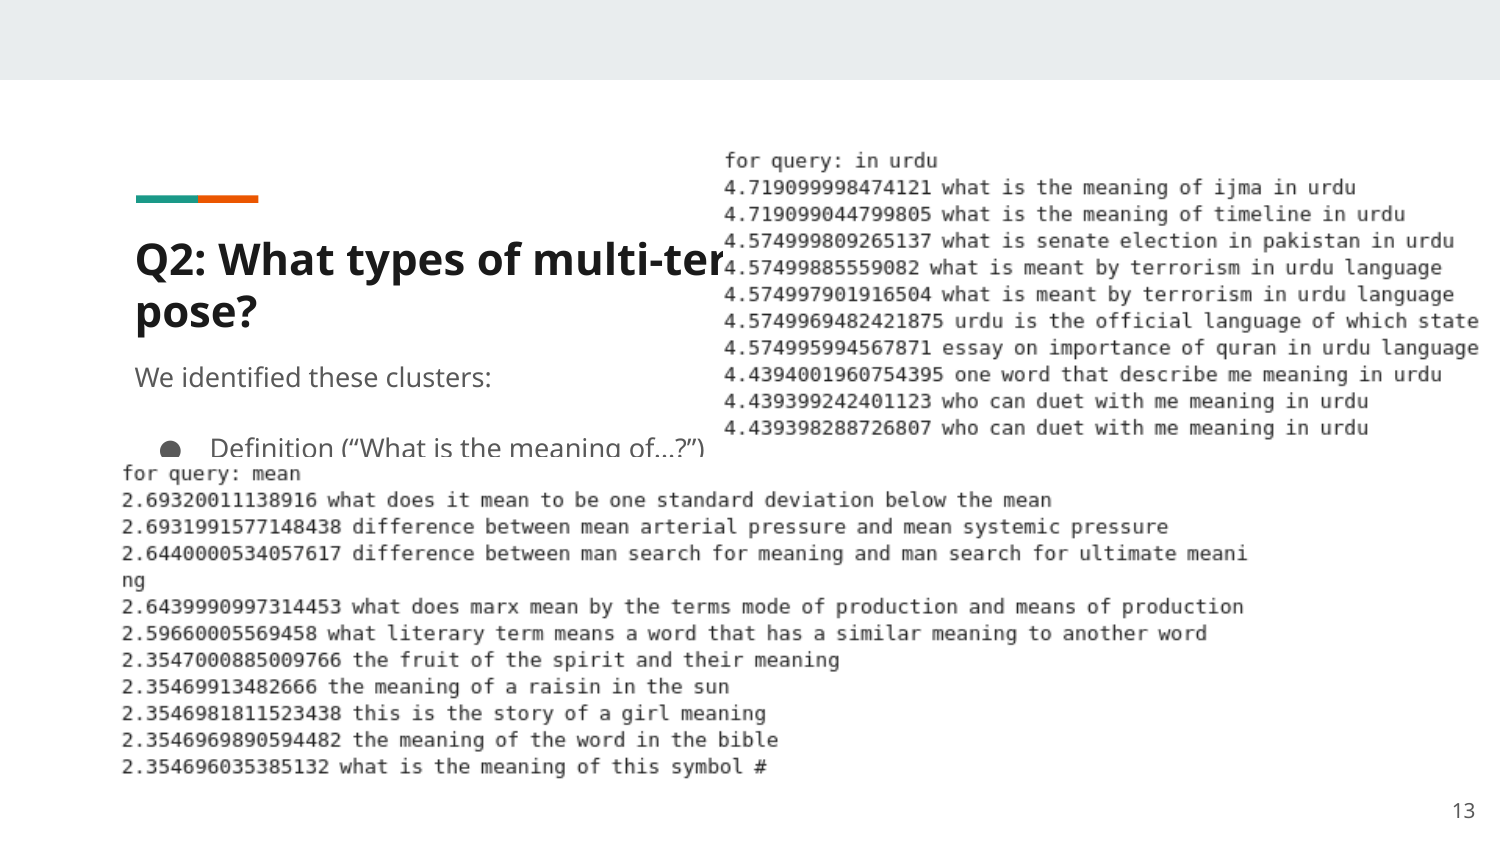

# Q2: What types of multi-term dialogue would users pose?
We identified these clusters:
Definition (“What is the meaning of…?”)
How is X translated into Y? (“where X is usually a phrase”)
Questions on grammar rules (“where does the verb go in a german sentence”)
The rest is mainly encyclopedic questions.
Quite disappointing!